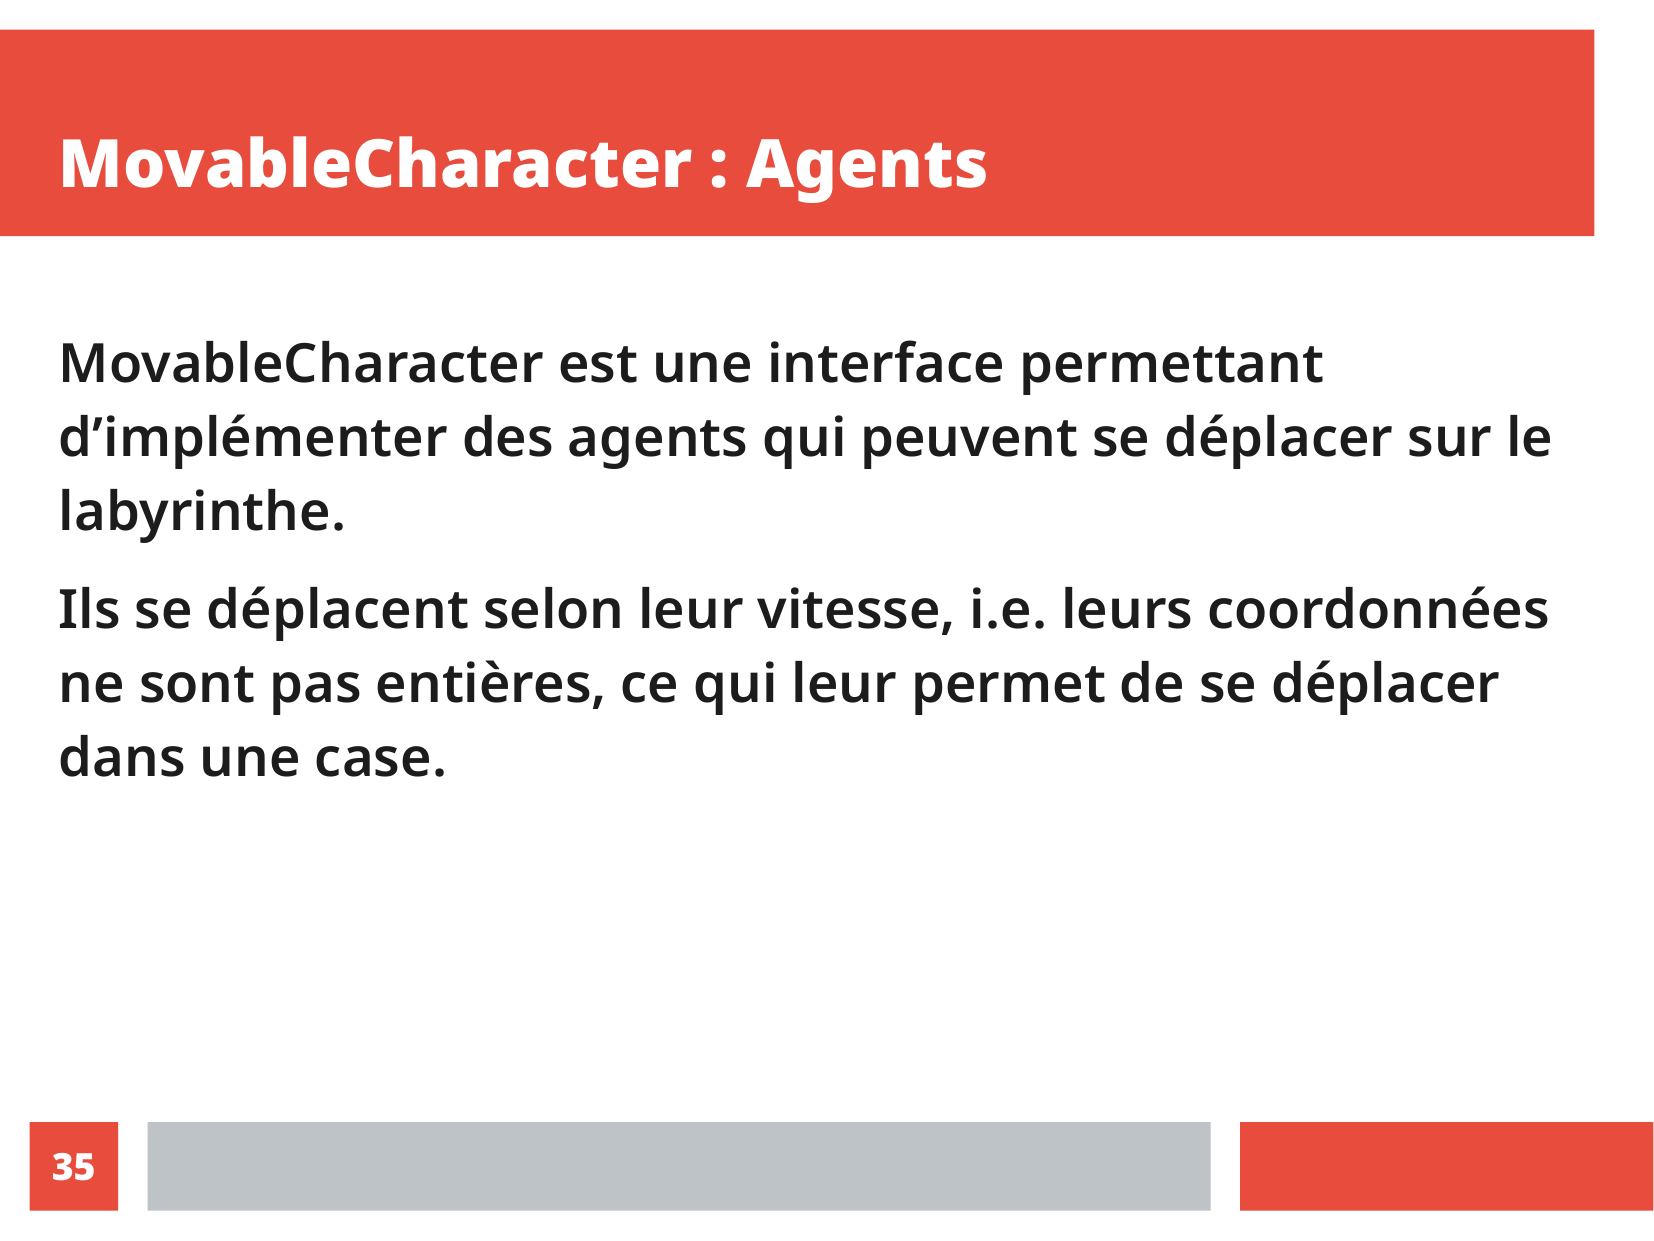

# MovableCharacter : Agents
MovableCharacter est une interface permettant d’implémenter des agents qui peuvent se déplacer sur le labyrinthe.
Ils se déplacent selon leur vitesse, i.e. leurs coordonnées ne sont pas entières, ce qui leur permet de se déplacer dans une case.
35